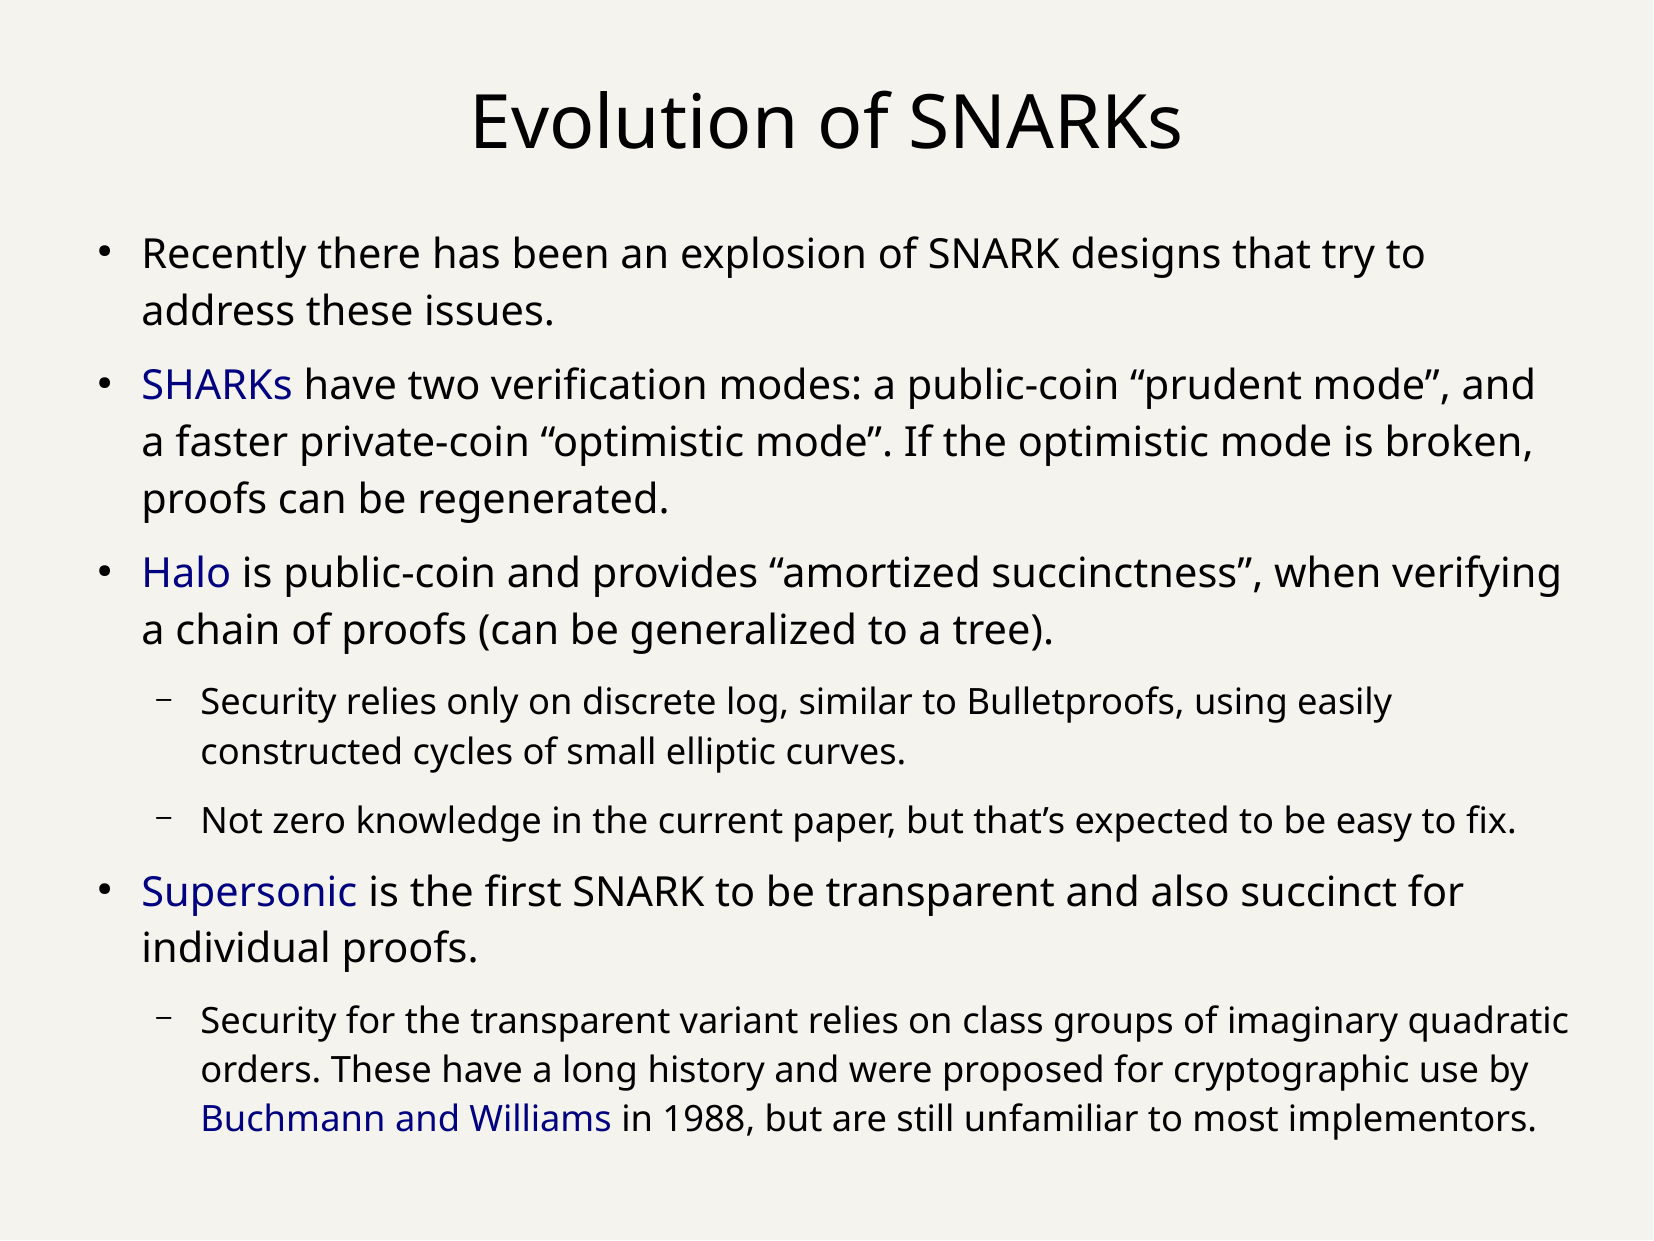

# Evolution of SNARKs
Recently there has been an explosion of SNARK designs that try to address these issues.
SHARKs have two verification modes: a public-coin “prudent mode”, and a faster private-coin “optimistic mode”. If the optimistic mode is broken, proofs can be regenerated.
Halo is public-coin and provides “amortized succinctness”, when verifying a chain of proofs (can be generalized to a tree).
Security relies only on discrete log, similar to Bulletproofs, using easily constructed cycles of small elliptic curves.
Not zero knowledge in the current paper, but that’s expected to be easy to fix.
Supersonic is the first SNARK to be transparent and also succinct for individual proofs.
Security for the transparent variant relies on class groups of imaginary quadratic orders. These have a long history and were proposed for cryptographic use by Buchmann and Williams in 1988, but are still unfamiliar to most implementors.